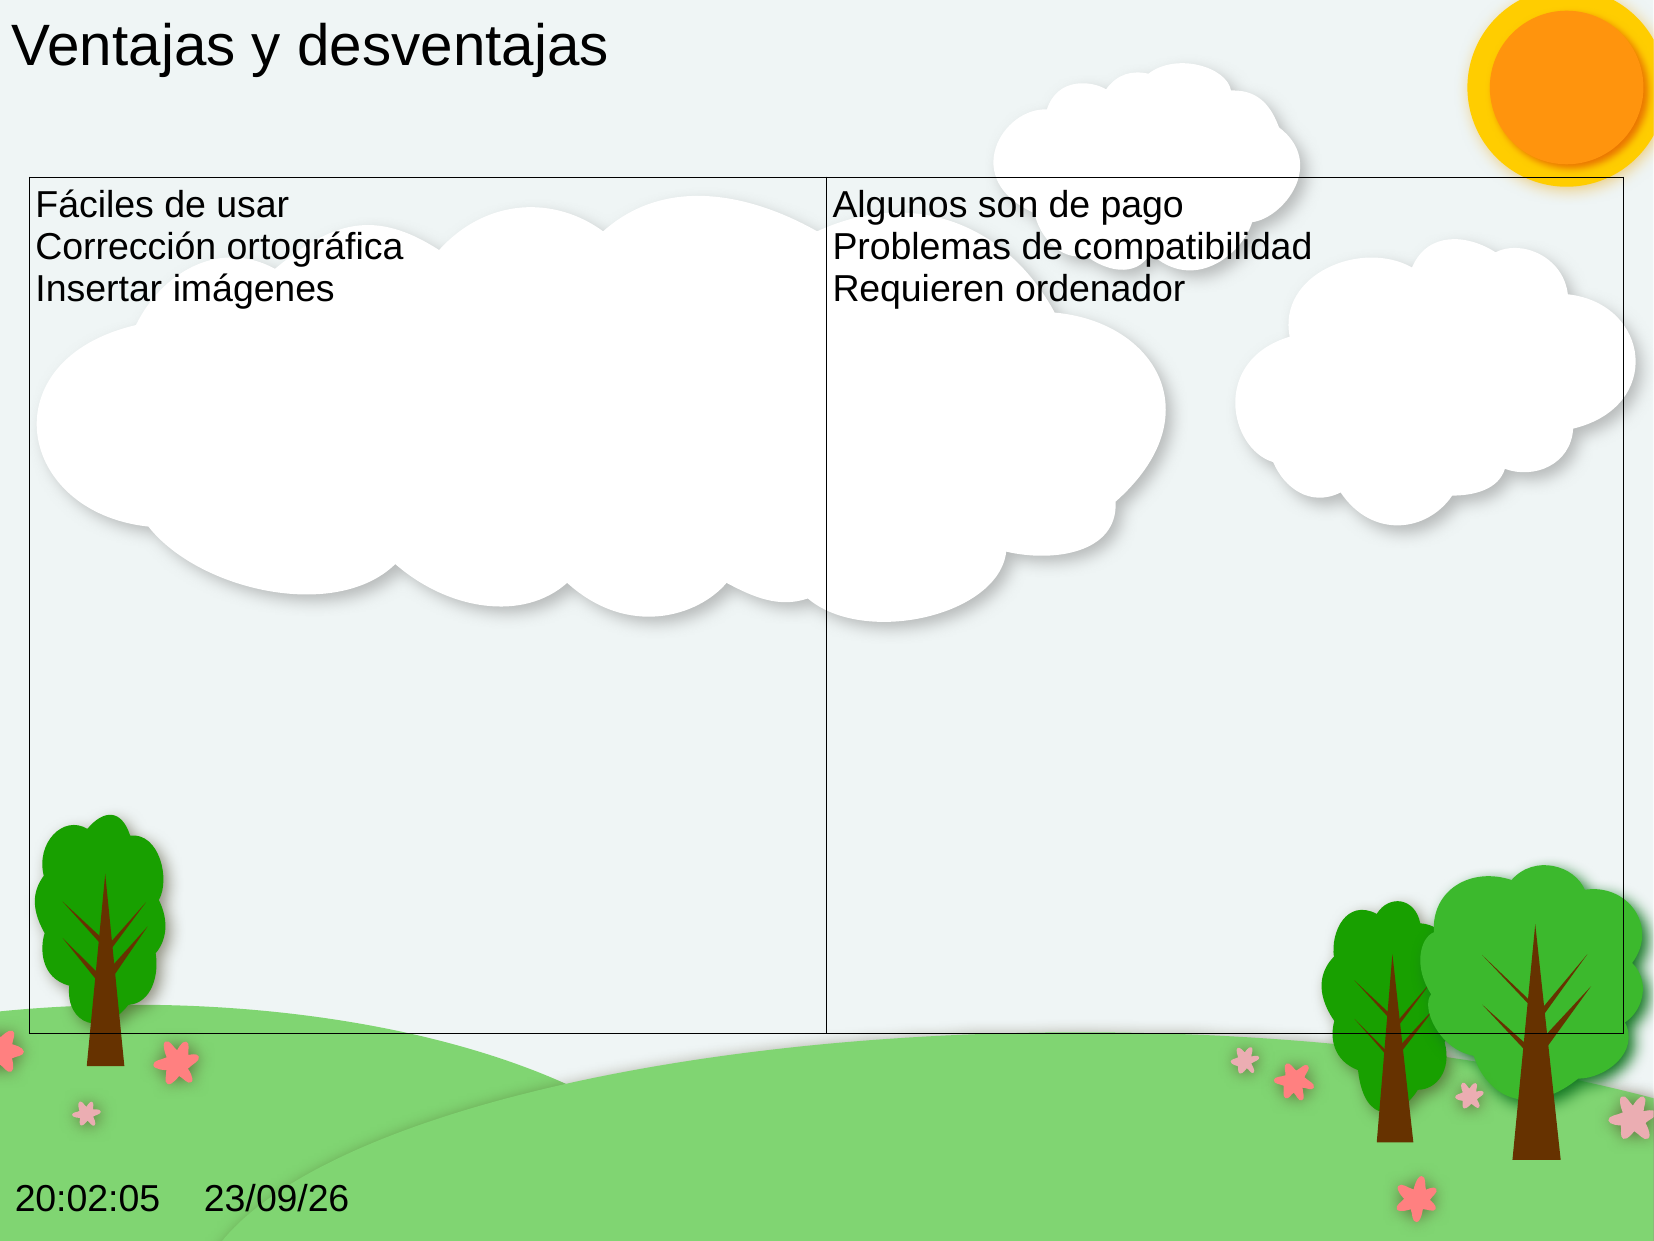

Ventajas y desventajas
| Fáciles de usar Corrección ortográfica Insertar imágenes | Algunos son de pago Problemas de compatibilidad Requieren ordenador |
| --- | --- |